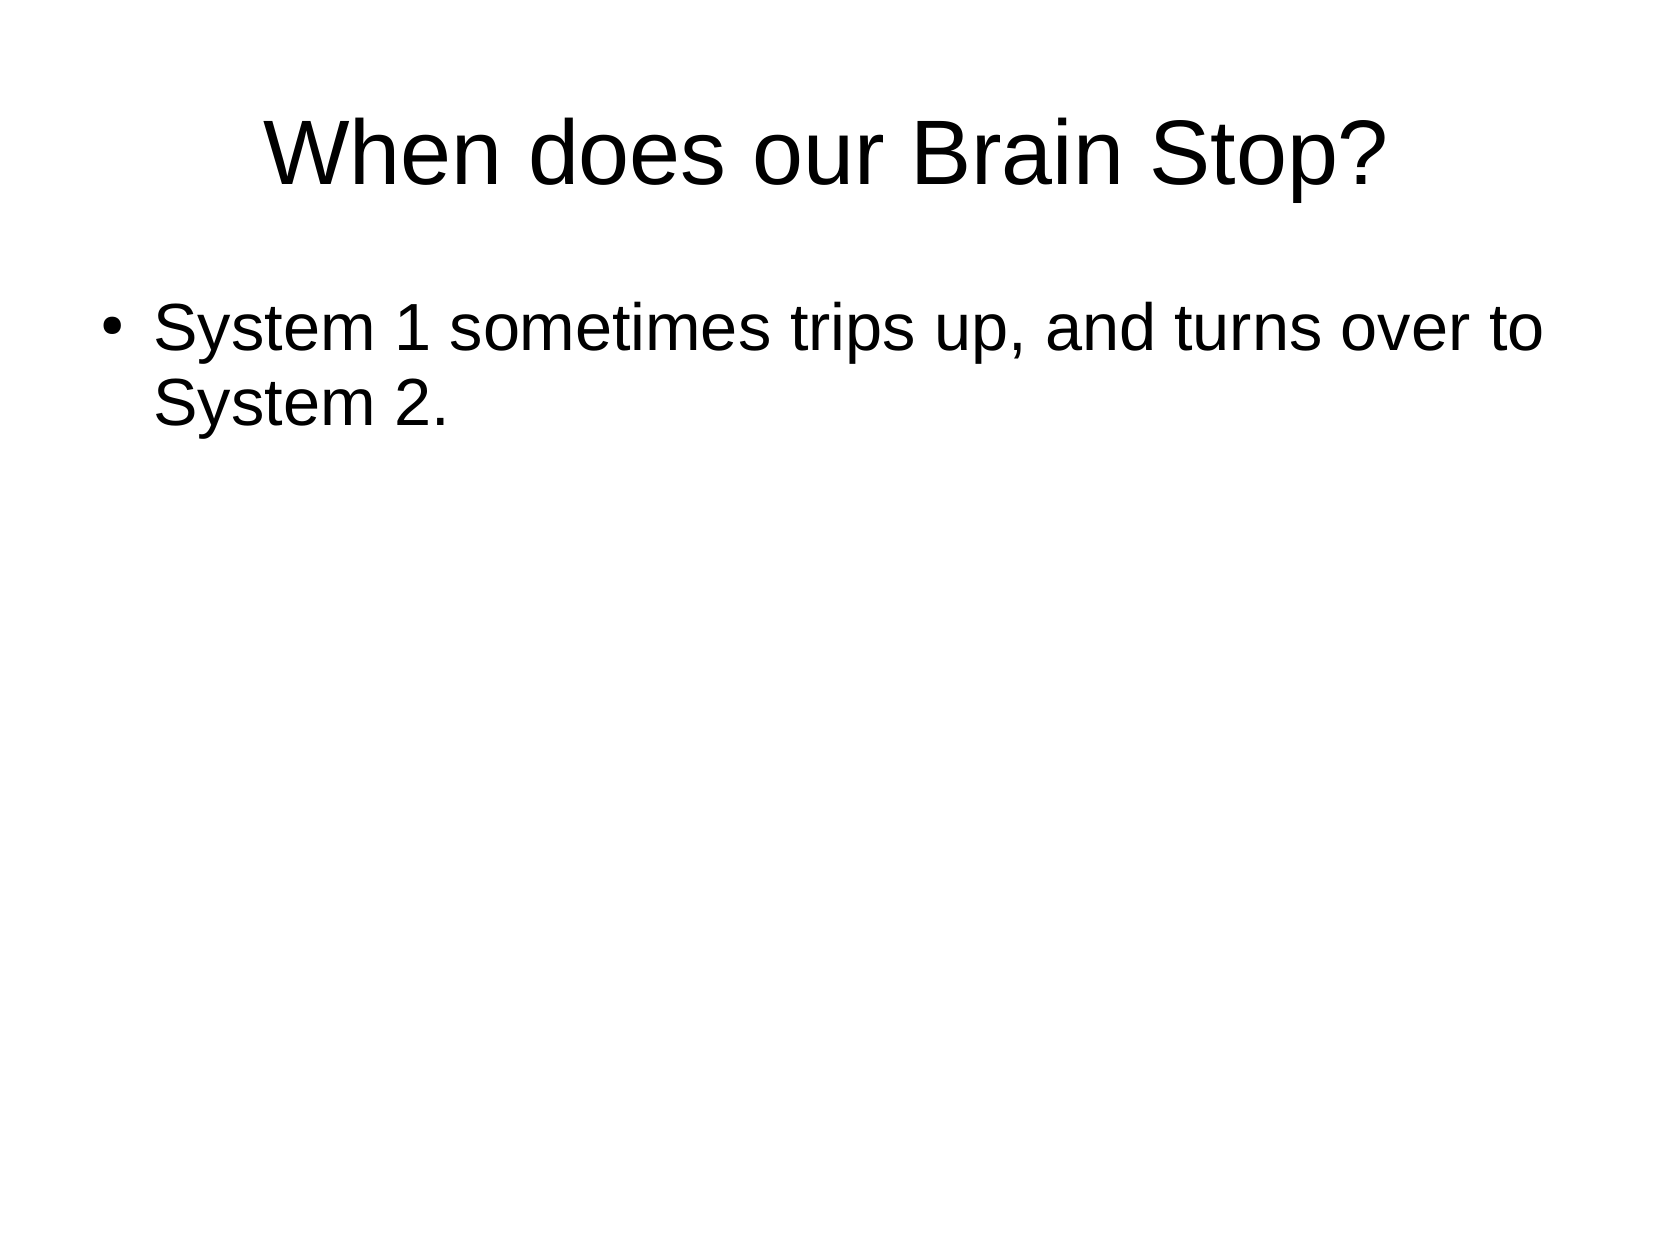

# When does our Brain Stop?
System 1 sometimes trips up, and turns over to System 2.